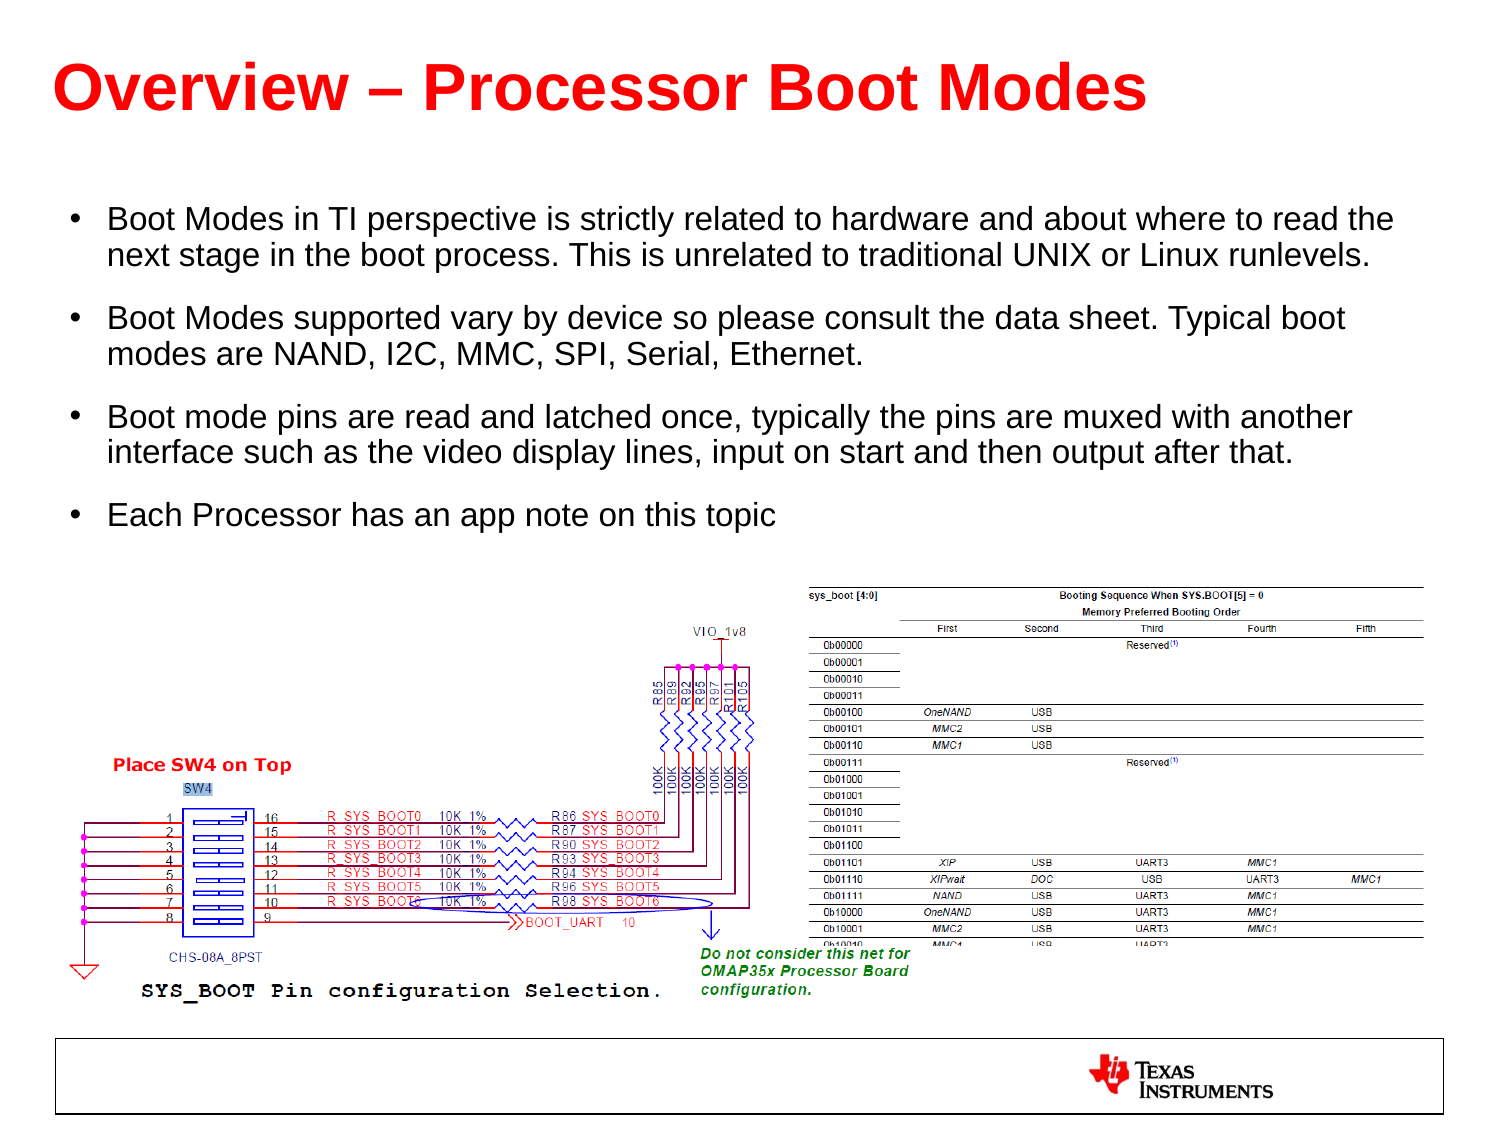

# Overview – Processor Boot Modes
Boot Modes in TI perspective is strictly related to hardware and about where to read the next stage in the boot process. This is unrelated to traditional UNIX or Linux runlevels.
Boot Modes supported vary by device so please consult the data sheet. Typical boot modes are NAND, I2C, MMC, SPI, Serial, Ethernet.
Boot mode pins are read and latched once, typically the pins are muxed with another interface such as the video display lines, input on start and then output after that.
Each Processor has an app note on this topic